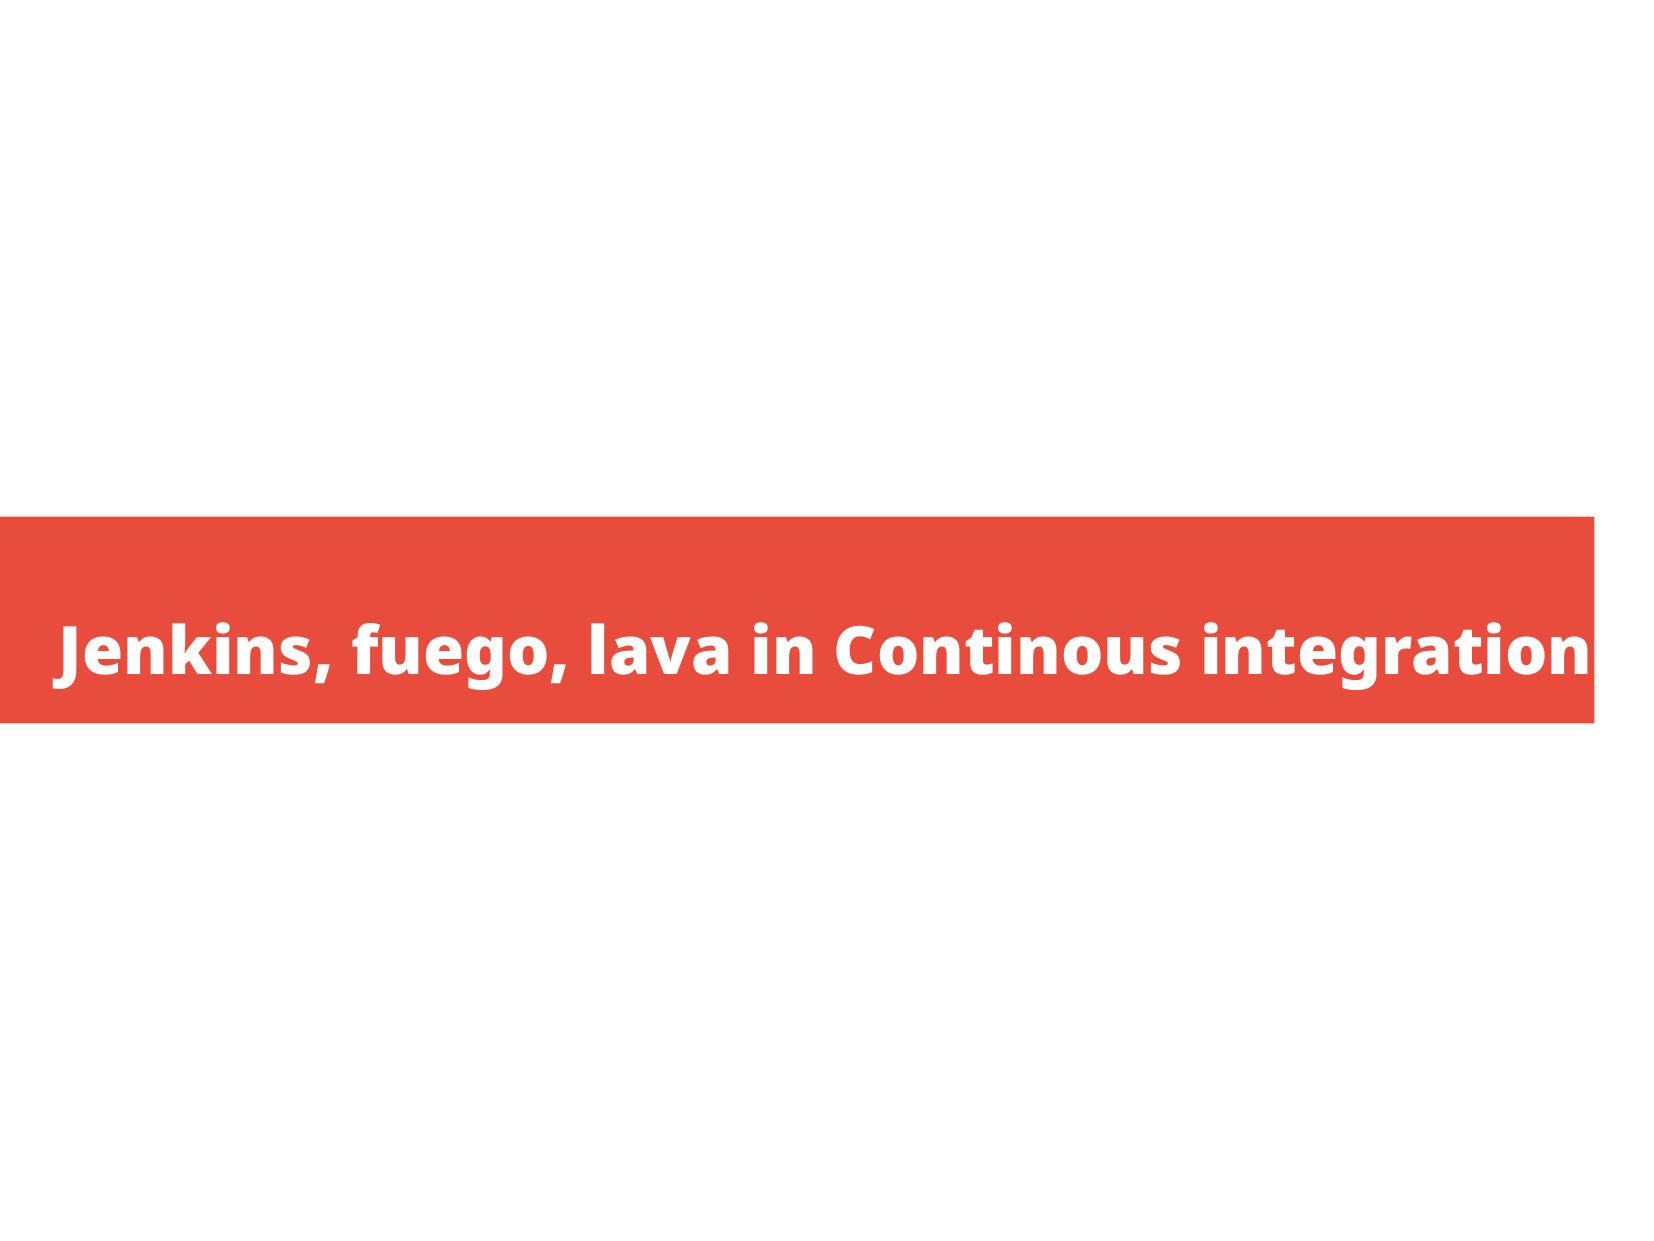

# Jenkins, fuego, lava in Continous integration